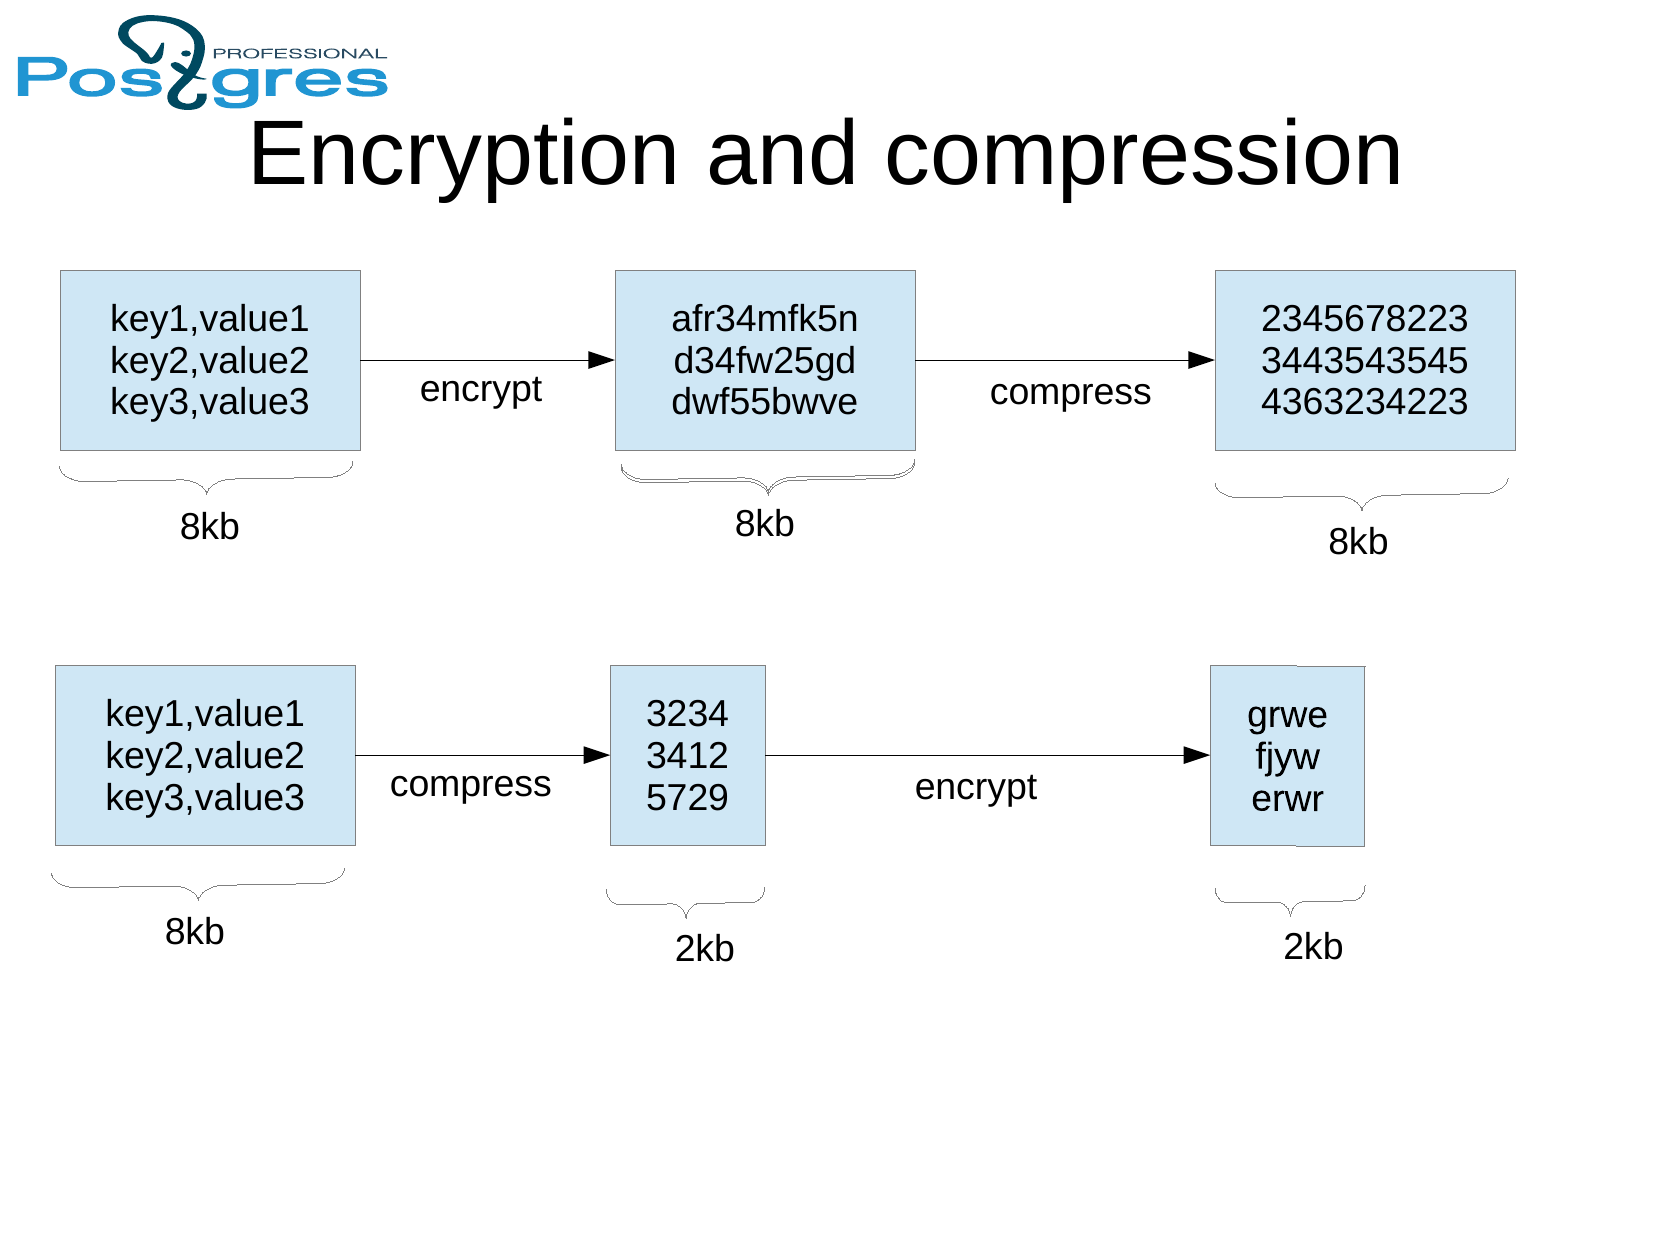

# Encryption and compression
key1,value1
key2,value2
key3,value3
afr34mfk5n
d34fw25gd
dwf55bwve
2345678223
3443543545
4363234223
encrypt
compress
8kb
8kb
8kb
key1,value1
key2,value2
key3,value3
3234
3412
5729
grwe
fjyw
erwr
compress
encrypt
8kb
2kb
2kb